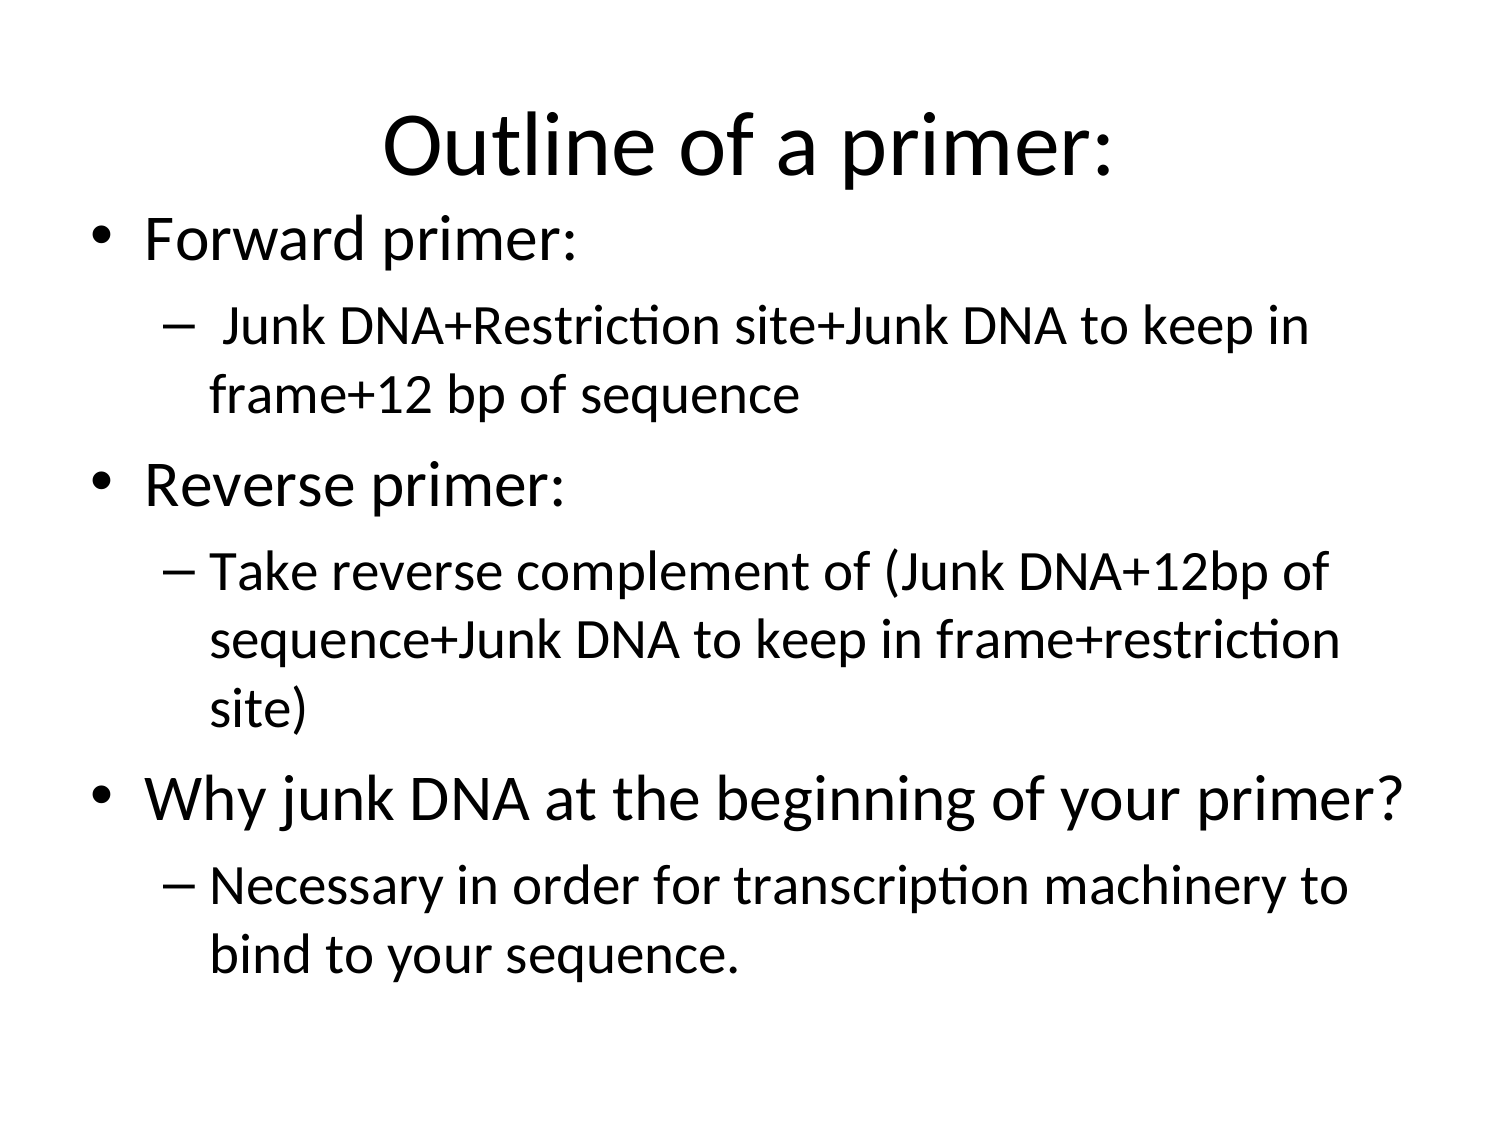

# Outline of a primer:
Forward primer:
 Junk DNA+Restriction site+Junk DNA to keep in frame+12 bp of sequence
Reverse primer:
Take reverse complement of (Junk DNA+12bp of sequence+Junk DNA to keep in frame+restriction site)
Why junk DNA at the beginning of your primer?
Necessary in order for transcription machinery to bind to your sequence.